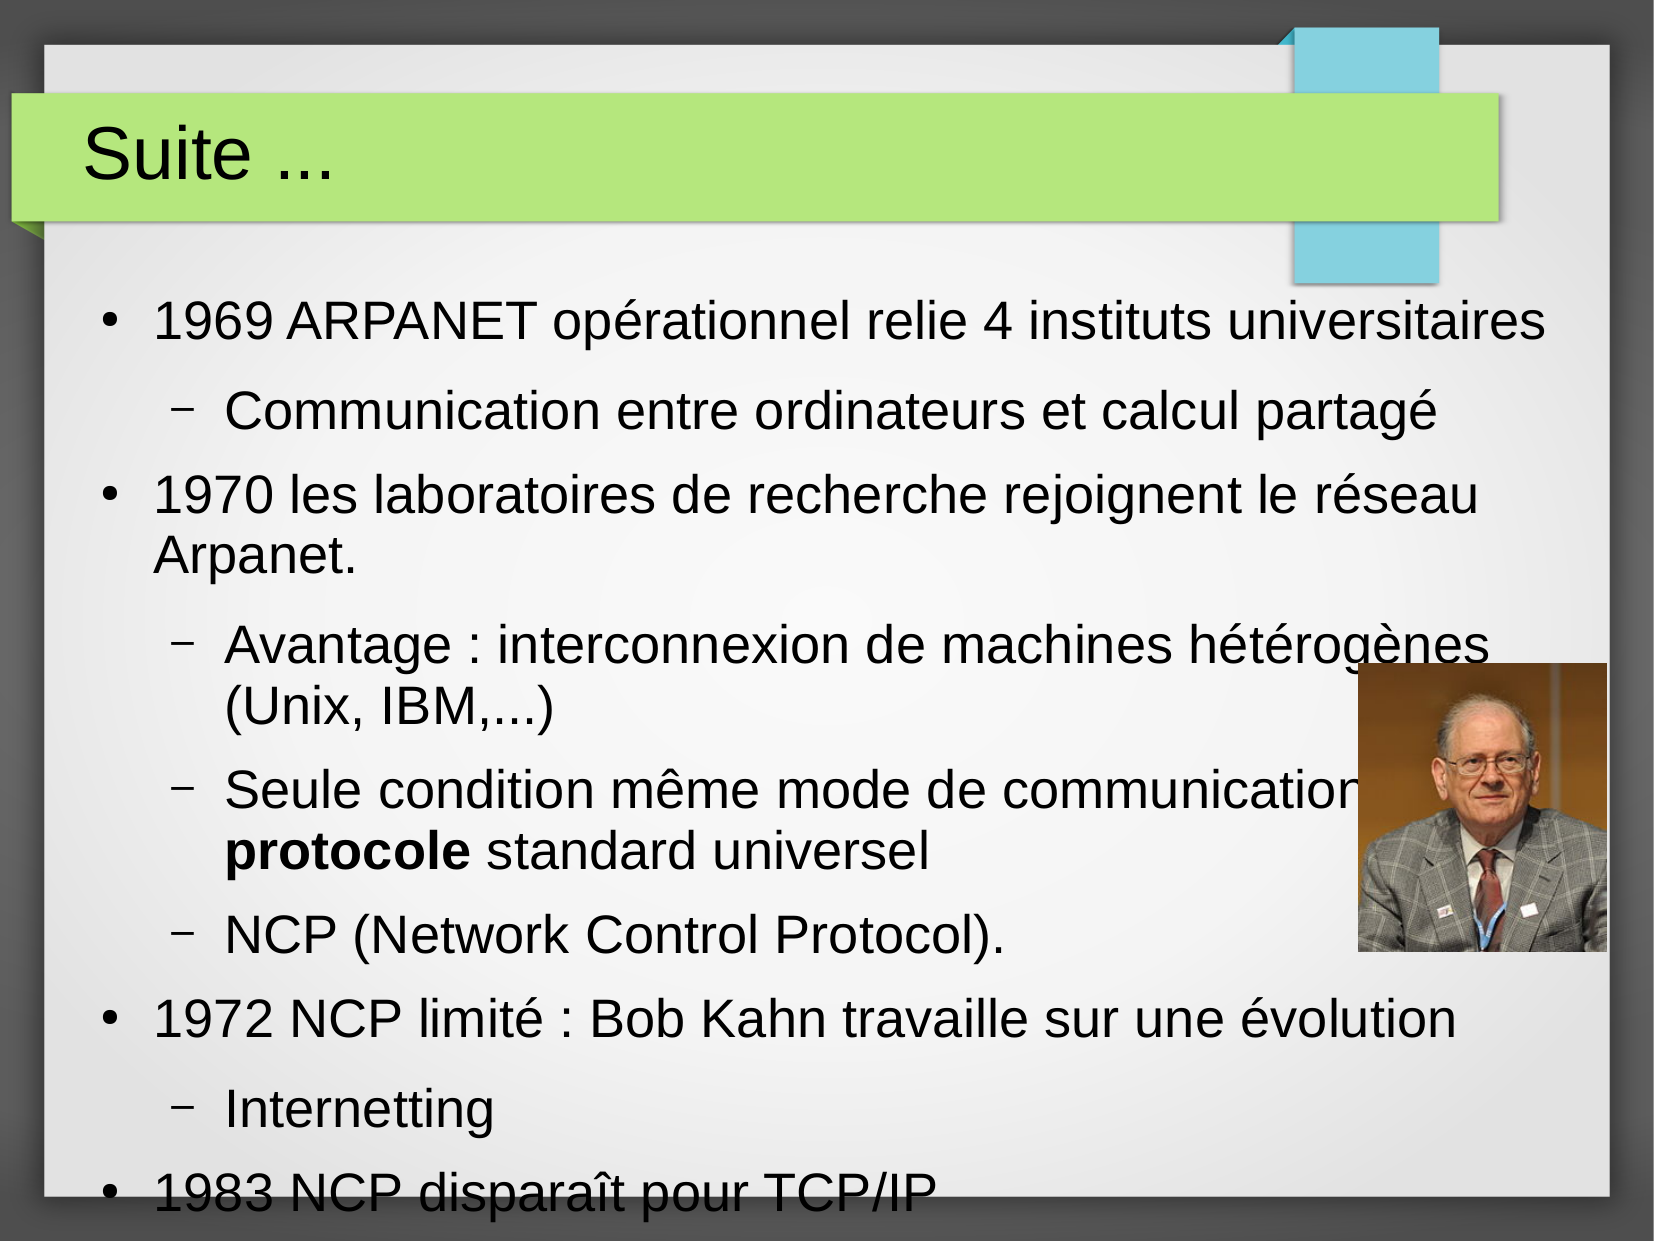

# Suite ...
1969 ARPANET opérationnel relie 4 instituts universitaires
Communication entre ordinateurs et calcul partagé
1970 les laboratoires de recherche rejoignent le réseau Arpanet.
Avantage : interconnexion de machines hétérogènes (Unix, IBM,...)
Seule condition même mode de communication : un protocole standard universel
NCP (Network Control Protocol).
1972 NCP limité : Bob Kahn travaille sur une évolution
Internetting
1983 NCP disparaît pour TCP/IP
NCP était lié à l'ARPANET et ne permettait pas d'adresser des réseaux ni des machines
1996 apparition du réseau backbone IPv6 (6bone)